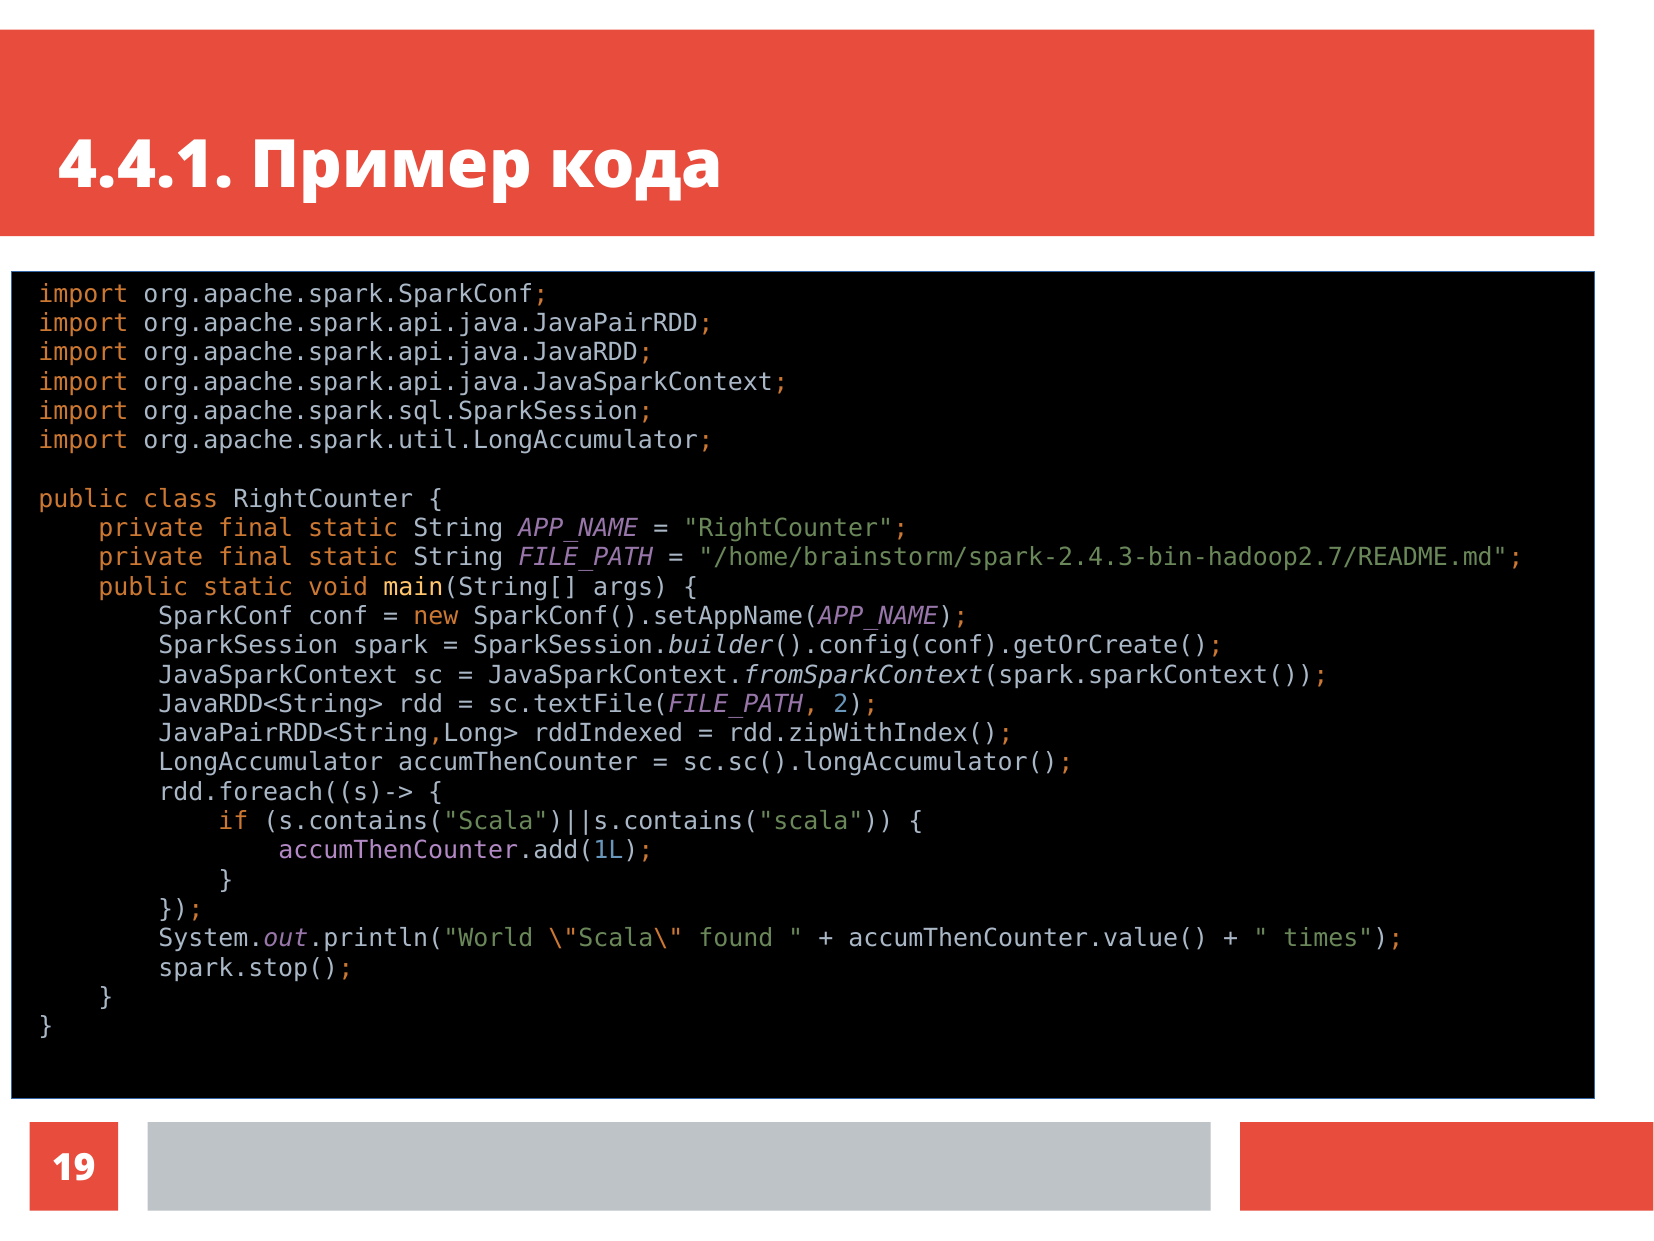

# 4.4.1. Пример кода
import org.apache.spark.SparkConf;
import org.apache.spark.api.java.JavaPairRDD;
import org.apache.spark.api.java.JavaRDD;
import org.apache.spark.api.java.JavaSparkContext;
import org.apache.spark.sql.SparkSession;
import org.apache.spark.util.LongAccumulator;
public class RightCounter {
 private final static String APP_NAME = "RightCounter";
 private final static String FILE_PATH = "/home/brainstorm/spark-2.4.3-bin-hadoop2.7/README.md";
 public static void main(String[] args) {
 SparkConf conf = new SparkConf().setAppName(APP_NAME);
 SparkSession spark = SparkSession.builder().config(conf).getOrCreate();
 JavaSparkContext sc = JavaSparkContext.fromSparkContext(spark.sparkContext());
 JavaRDD<String> rdd = sc.textFile(FILE_PATH, 2);
 JavaPairRDD<String,Long> rddIndexed = rdd.zipWithIndex();
 LongAccumulator accumThenCounter = sc.sc().longAccumulator();
 rdd.foreach((s)-> {
 if (s.contains("Scala")||s.contains("scala")) {
 accumThenCounter.add(1L);
 }
 });
 System.out.println("World \"Scala\" found " + accumThenCounter.value() + " times");
 spark.stop();
 }
}
19